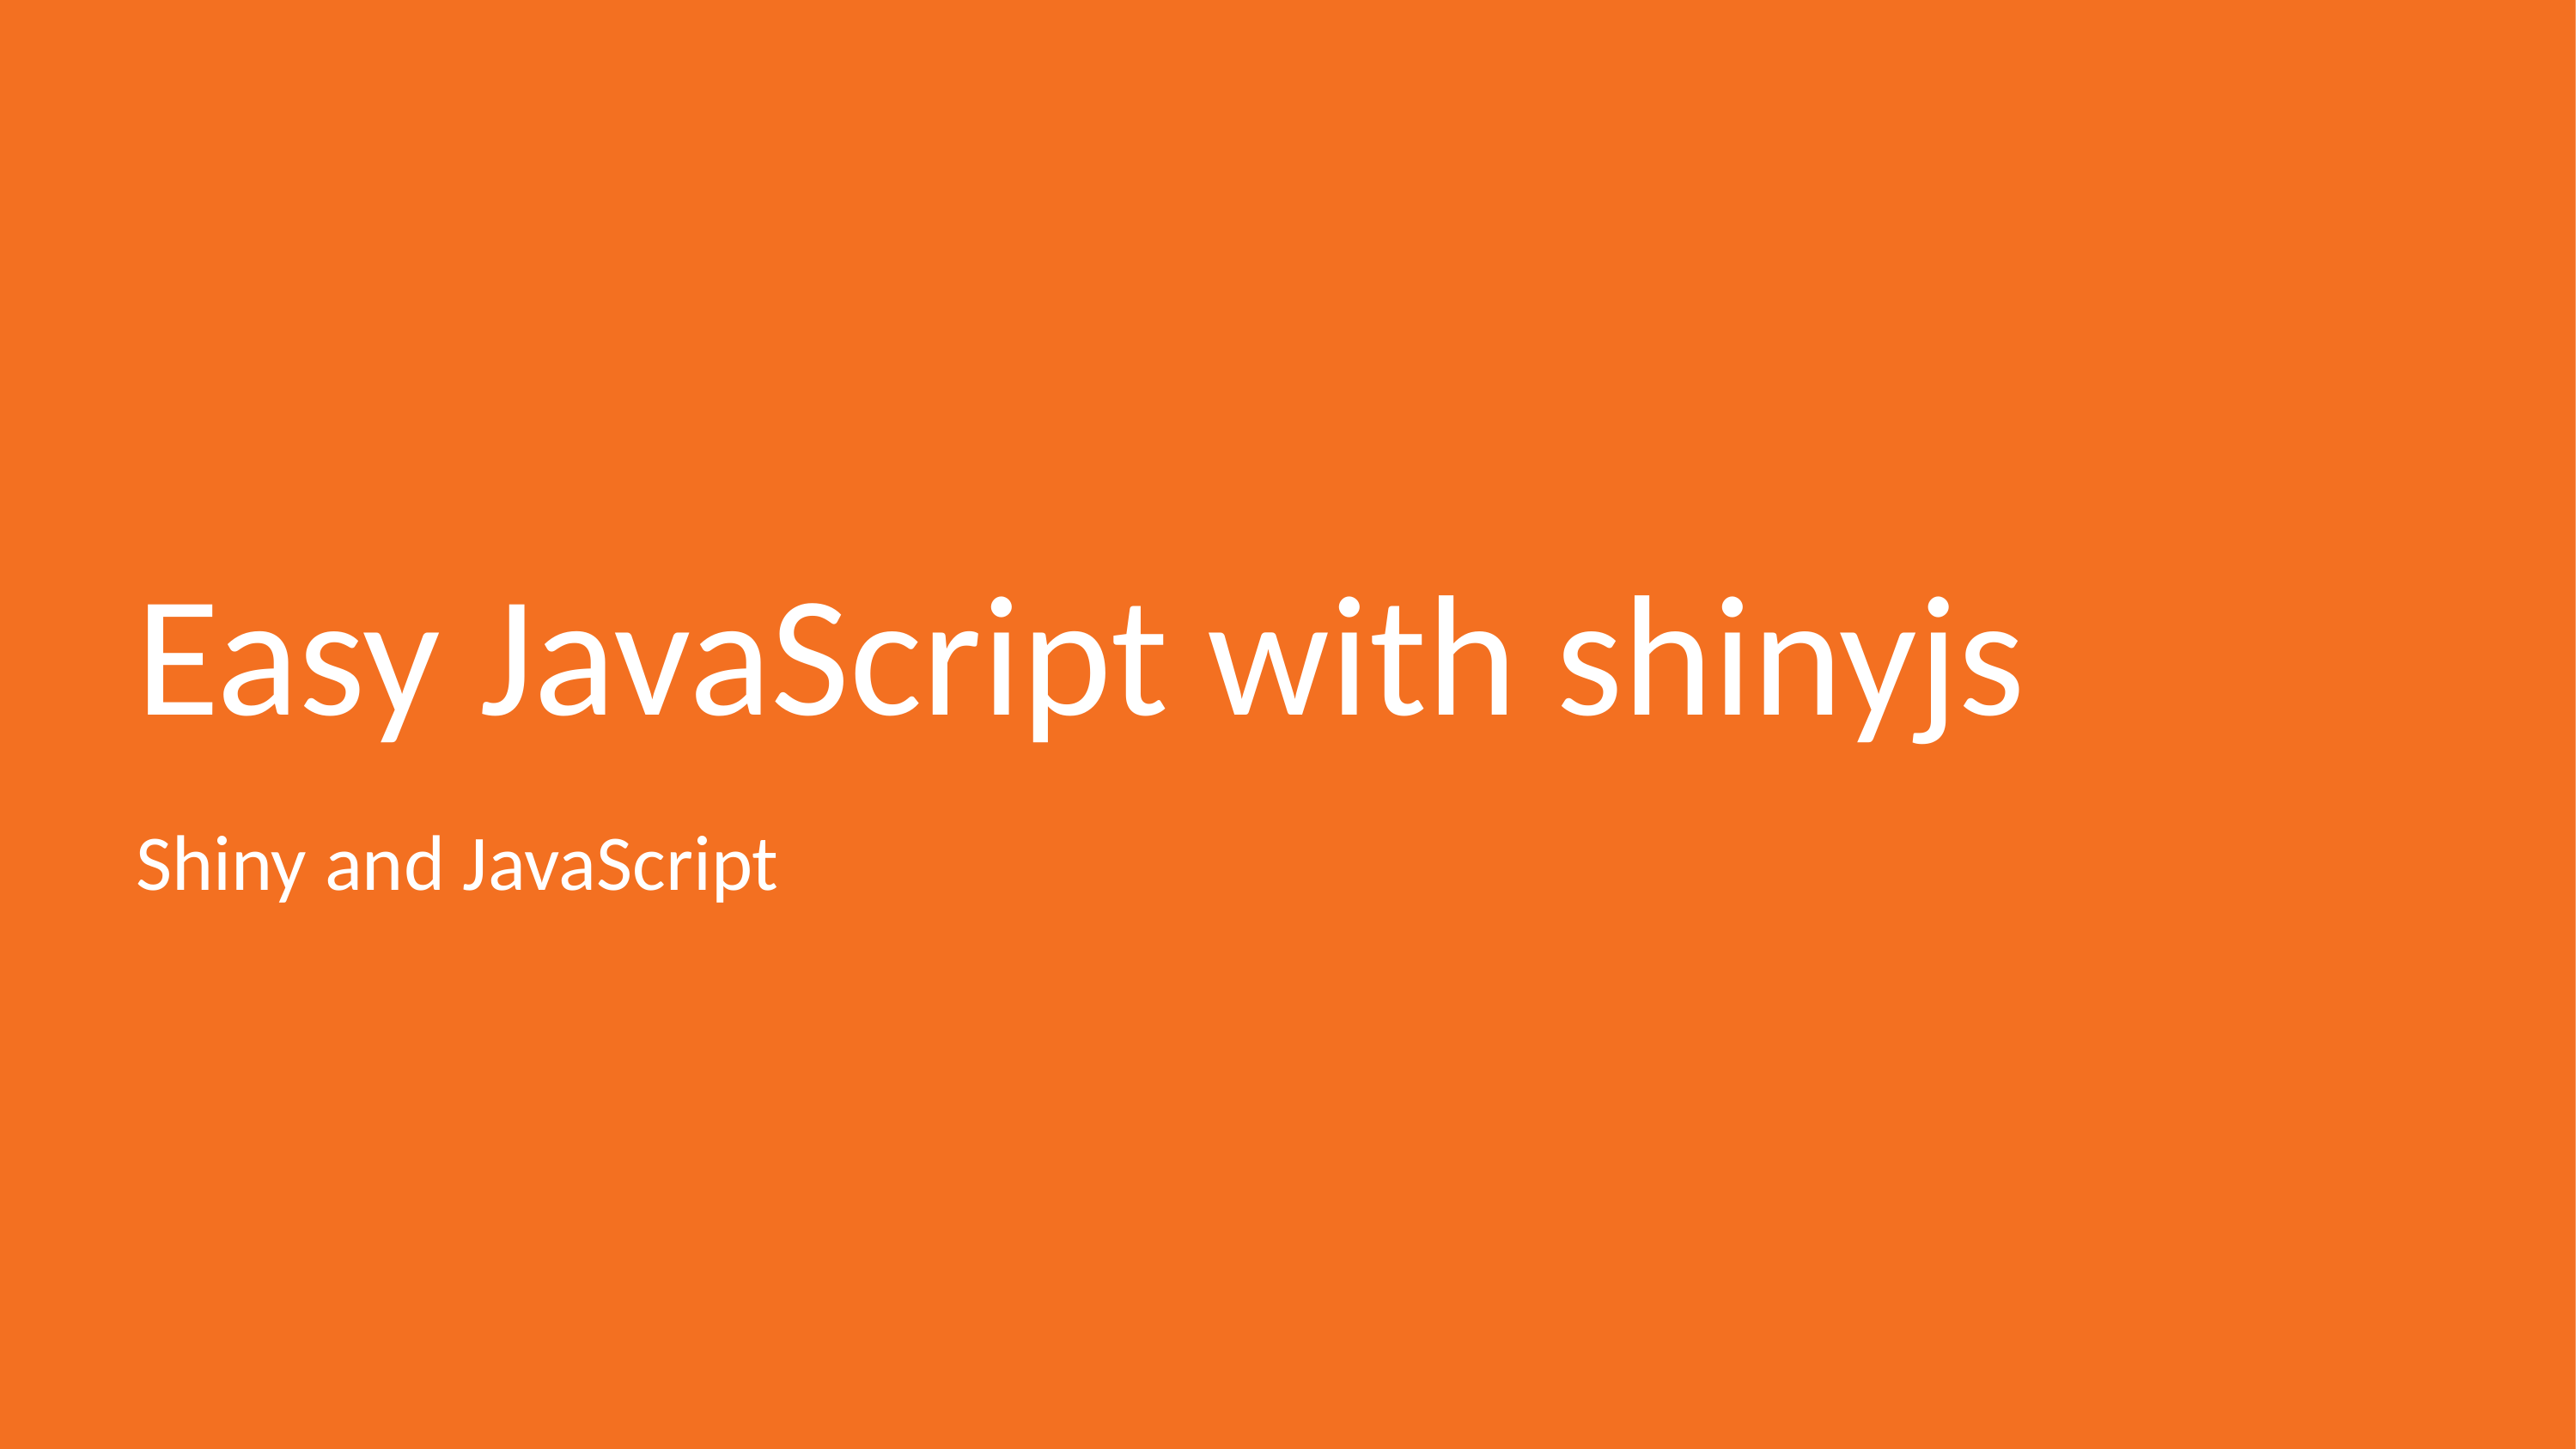

# Easy JavaScript with shinyjs
Shiny and JavaScript